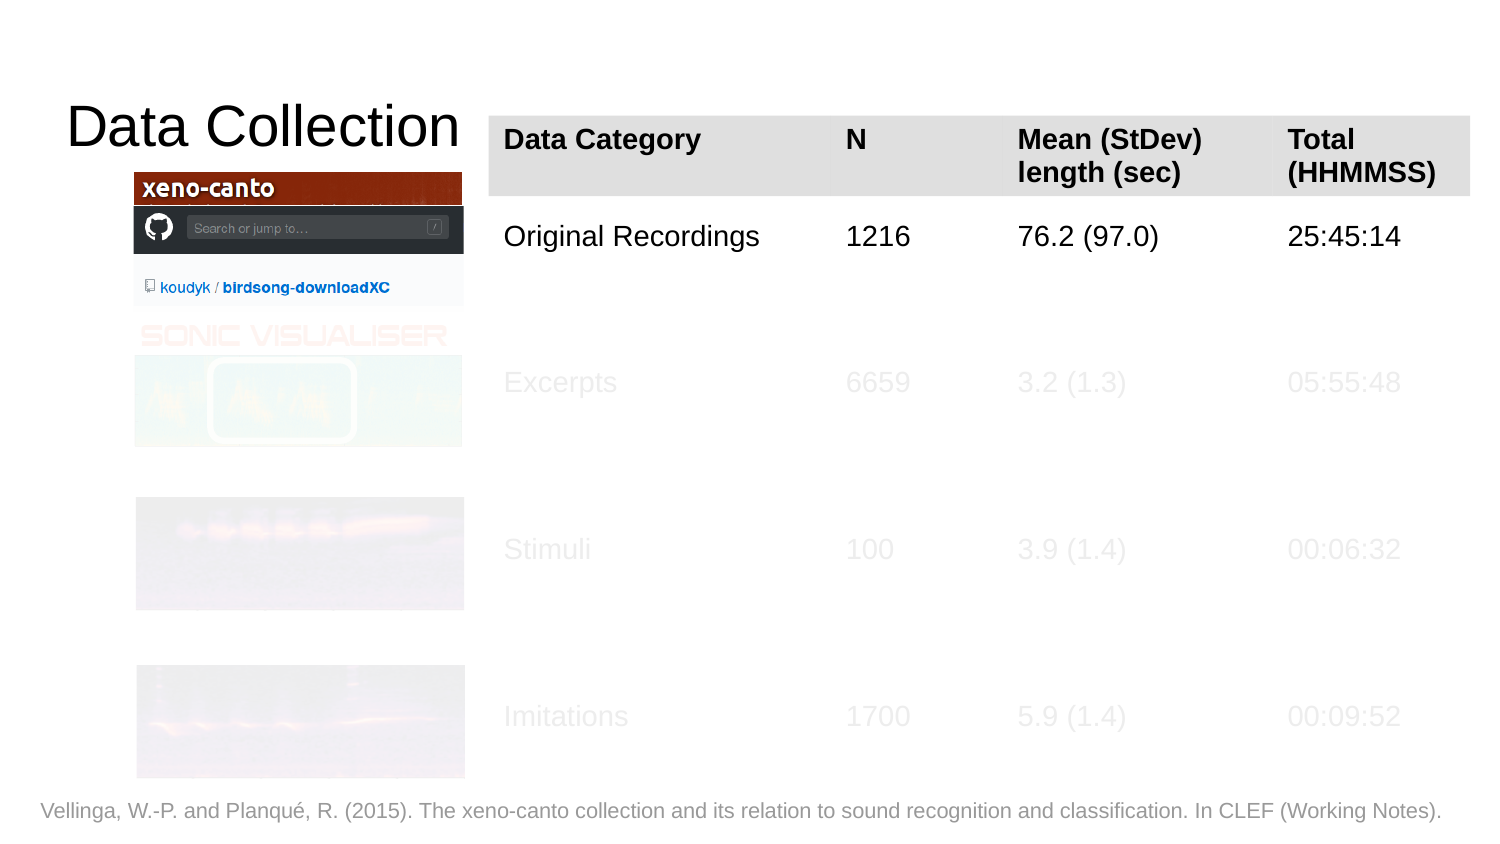

# Data Collection
| Data Category | N | Mean (StDev) length (sec) | Total (HHMMSS) |
| --- | --- | --- | --- |
| Original Recordings | 1216 | 76.2 (97.0) | 25:45:14 |
| Excerpts | 6659 | 3.2 (1.3) | 05:55:48 |
| Stimuli | 100 | 3.9 (1.4) | 00:06:32 |
| Imitations | 1700 | 5.9 (1.4) | 00:09:52 |
Vellinga, W.-P. and Planqué, R. (2015). The xeno-canto collection and its relation to sound recognition and classification. In CLEF (Working Notes).